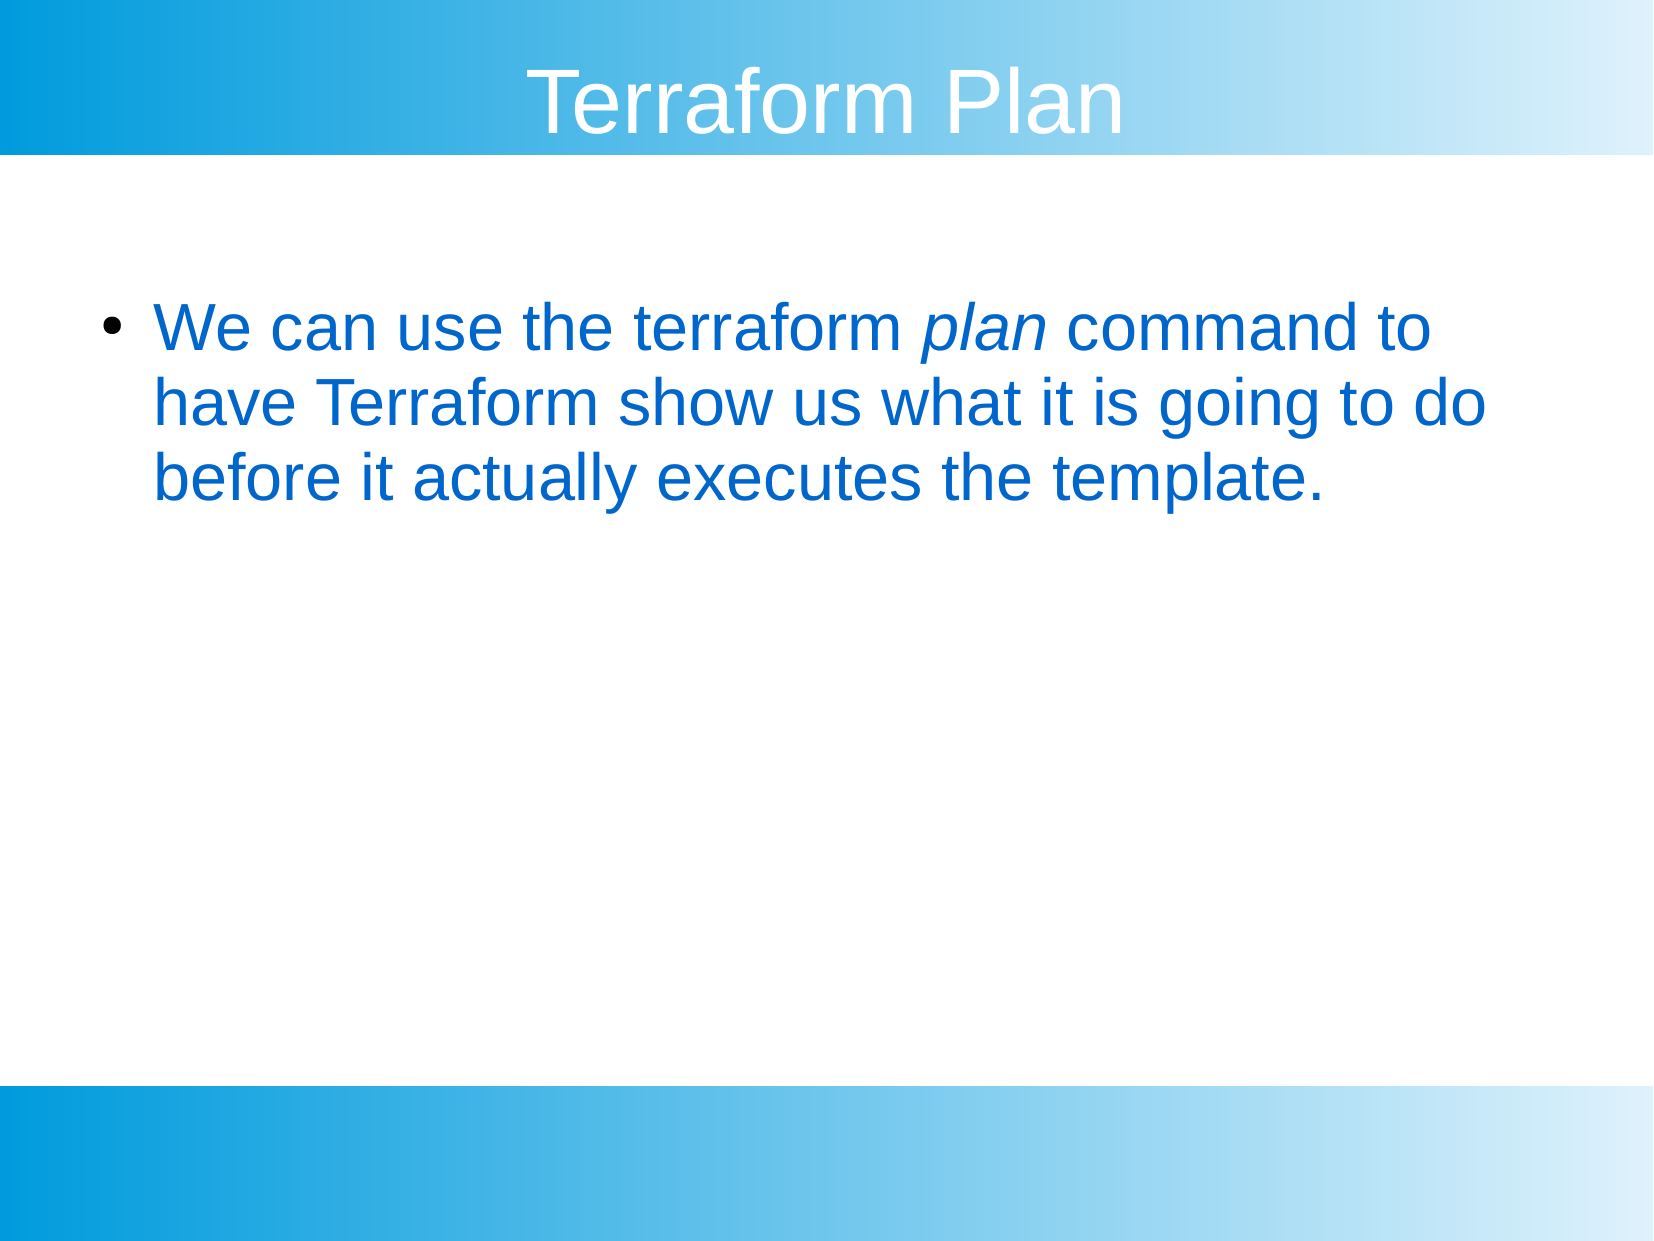

# Terraform Plan
We can use the terraform plan command to have Terraform show us what it is going to do before it actually executes the template.